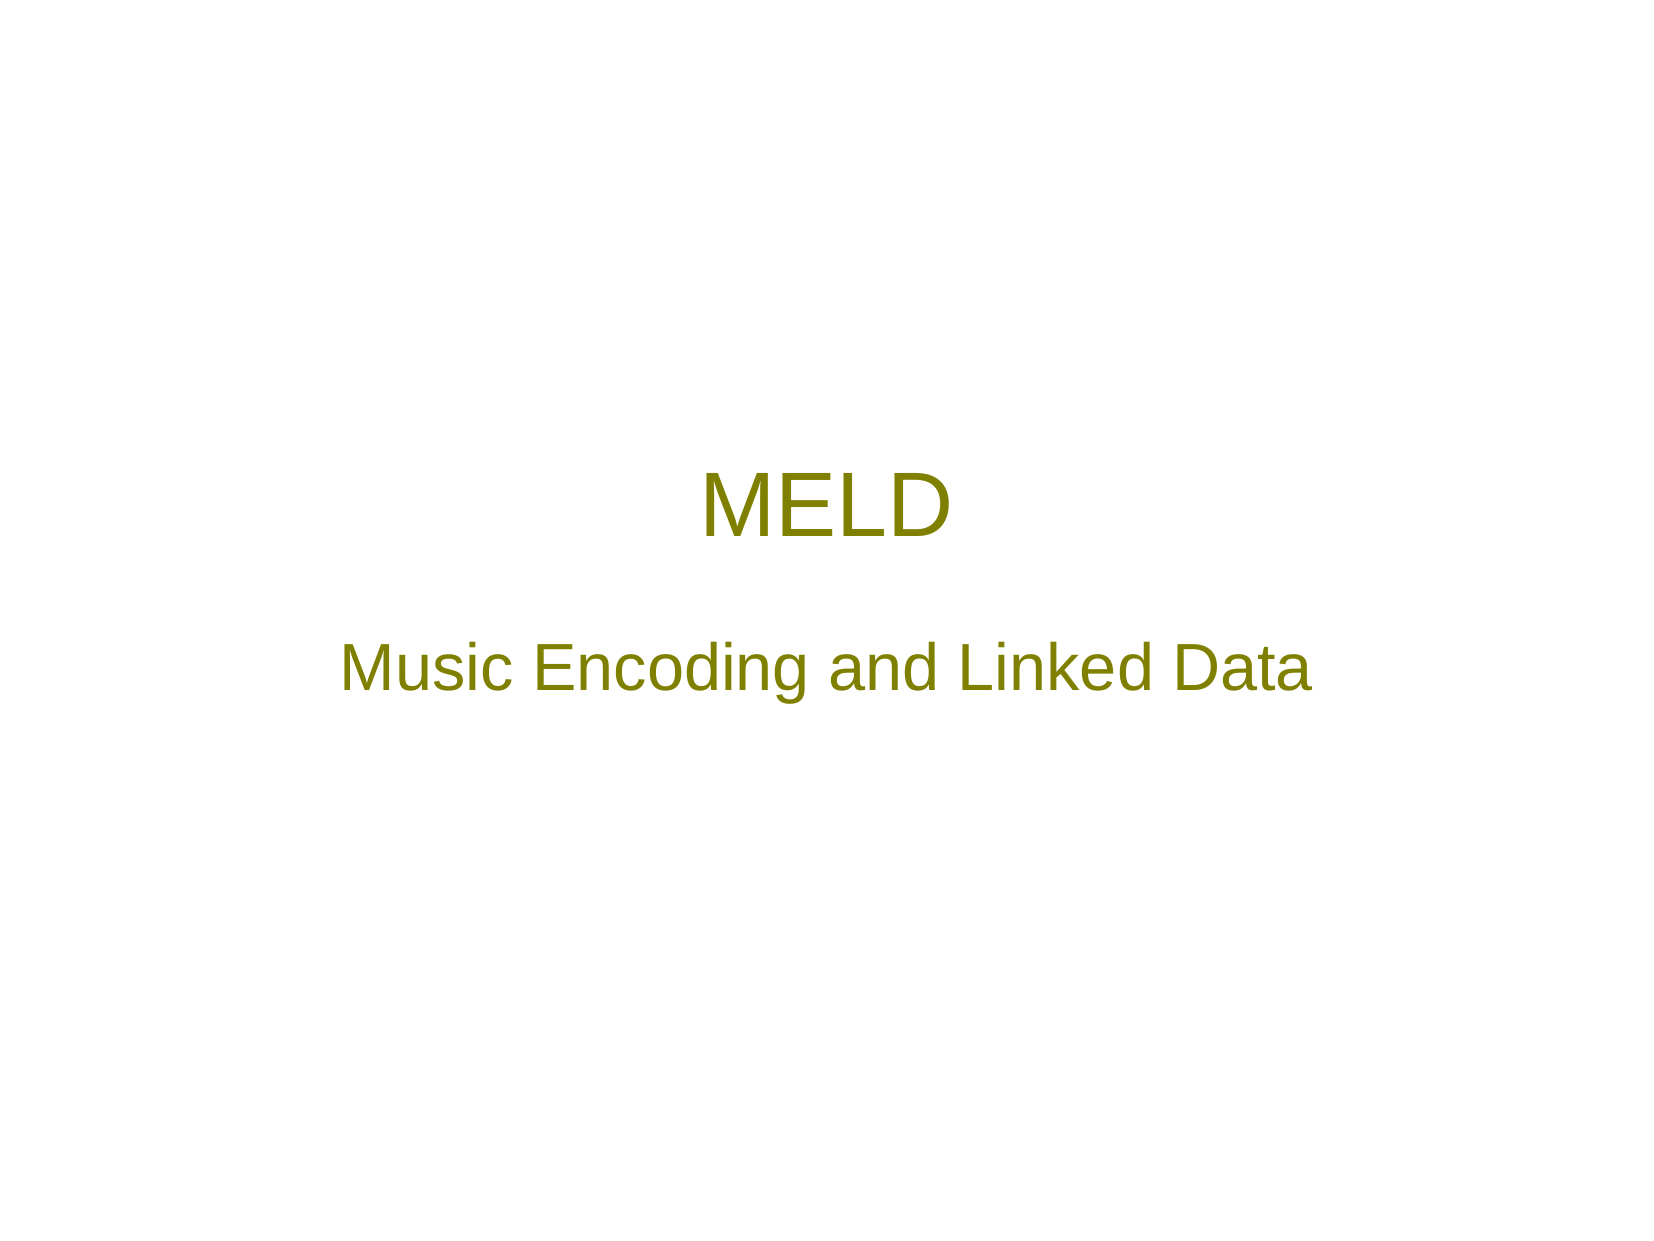

# MELD
Music Encoding and Linked Data